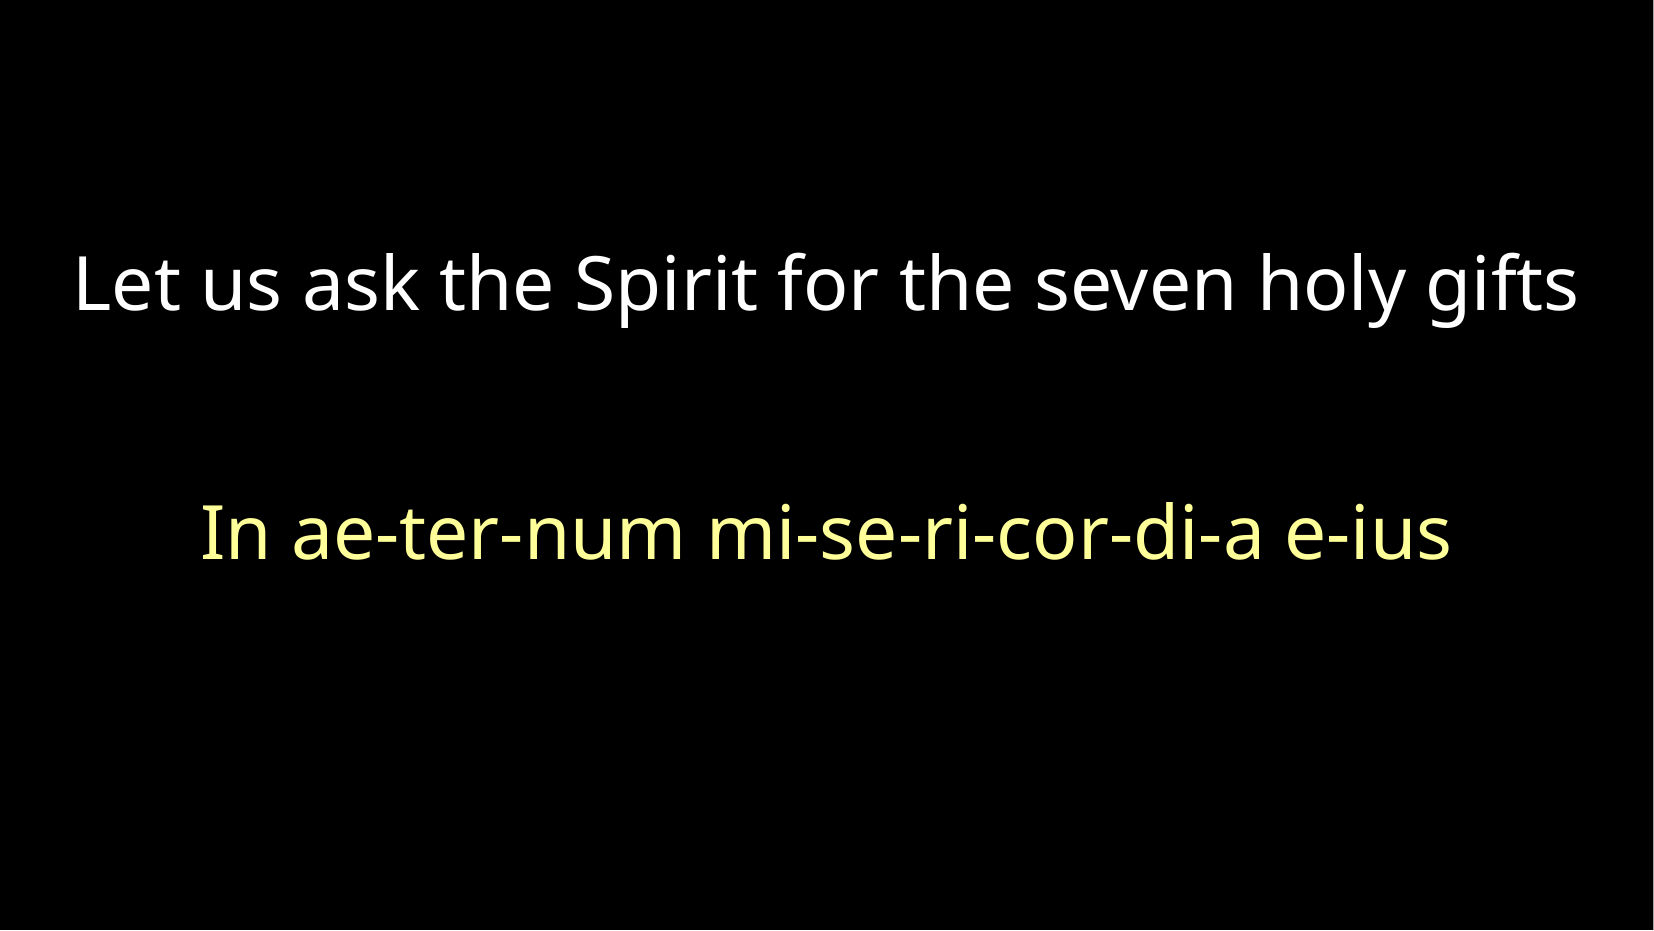

#
Let us ask the Spirit for the seven holy gifts
In ae-ter-num mi-se-ri-cor-di-a e-ius